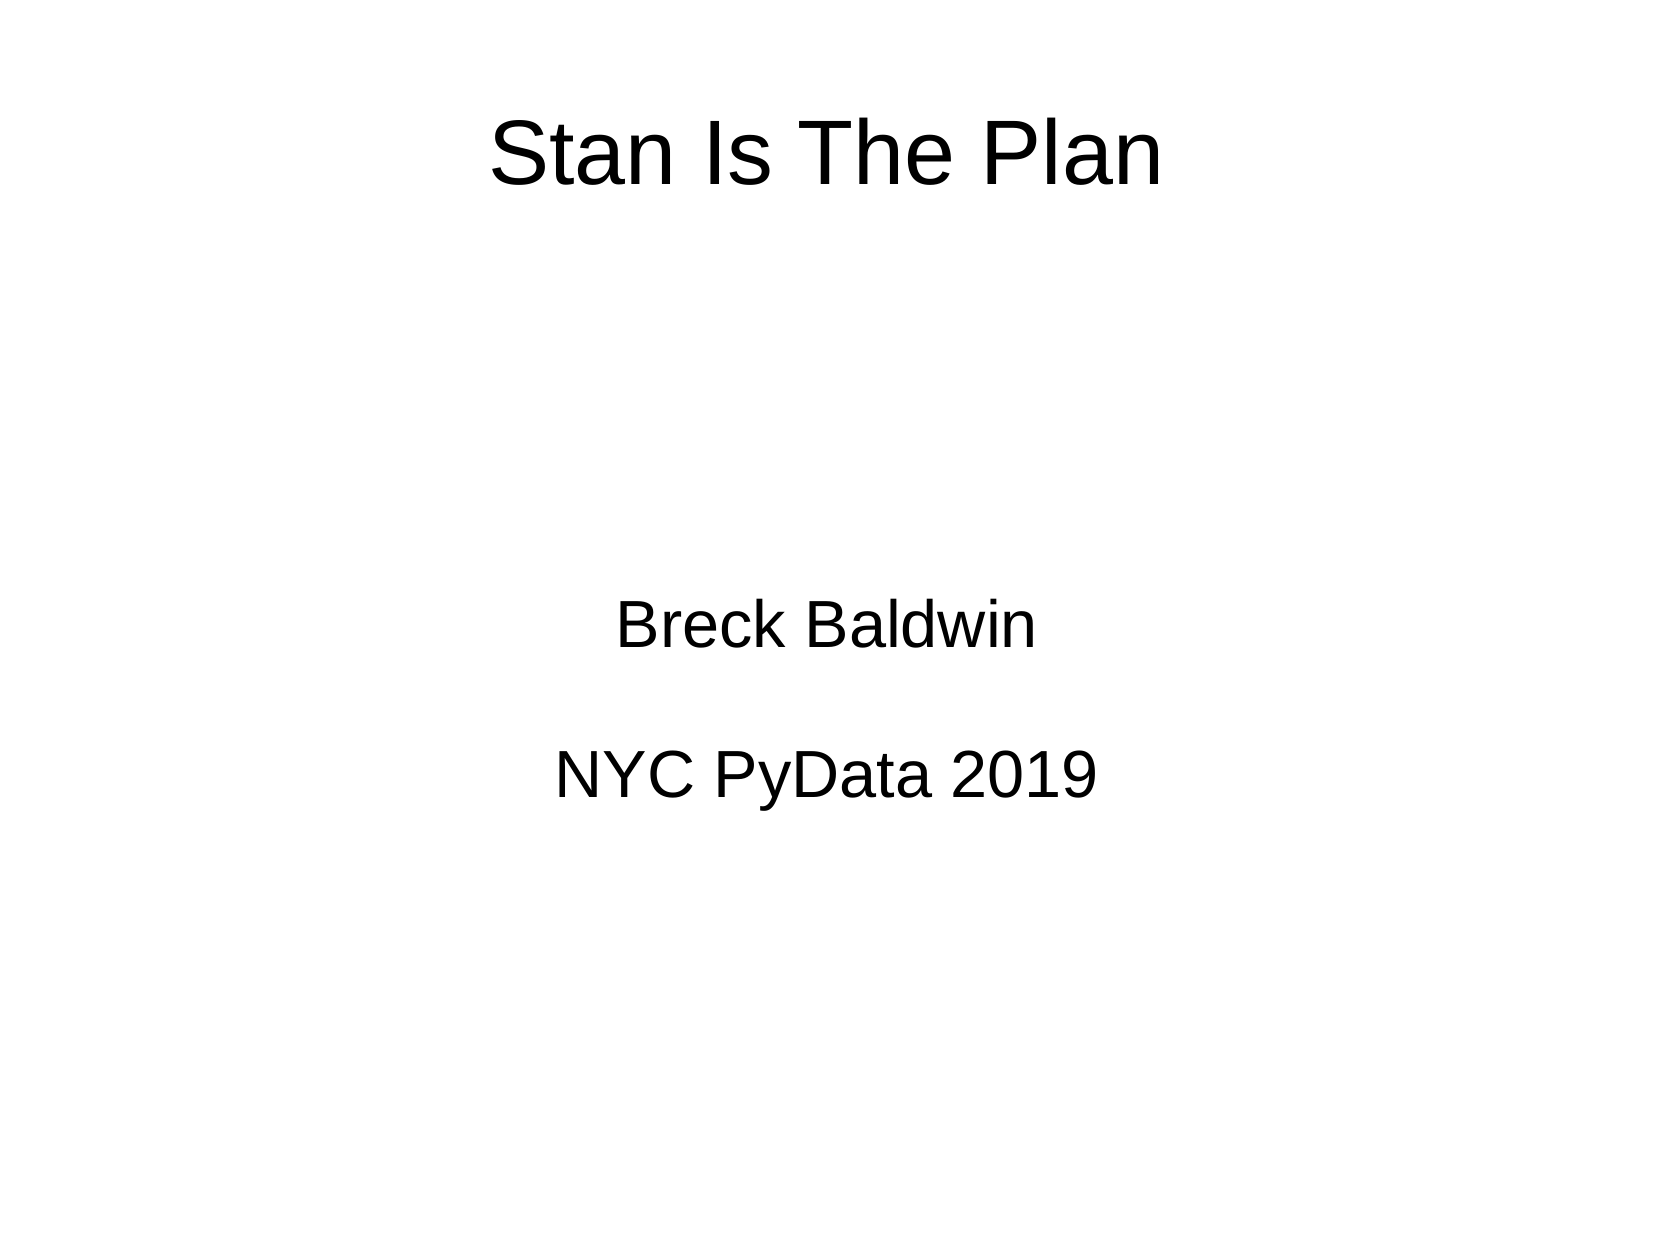

# Stan Is The Plan
Breck Baldwin
NYC PyData 2019